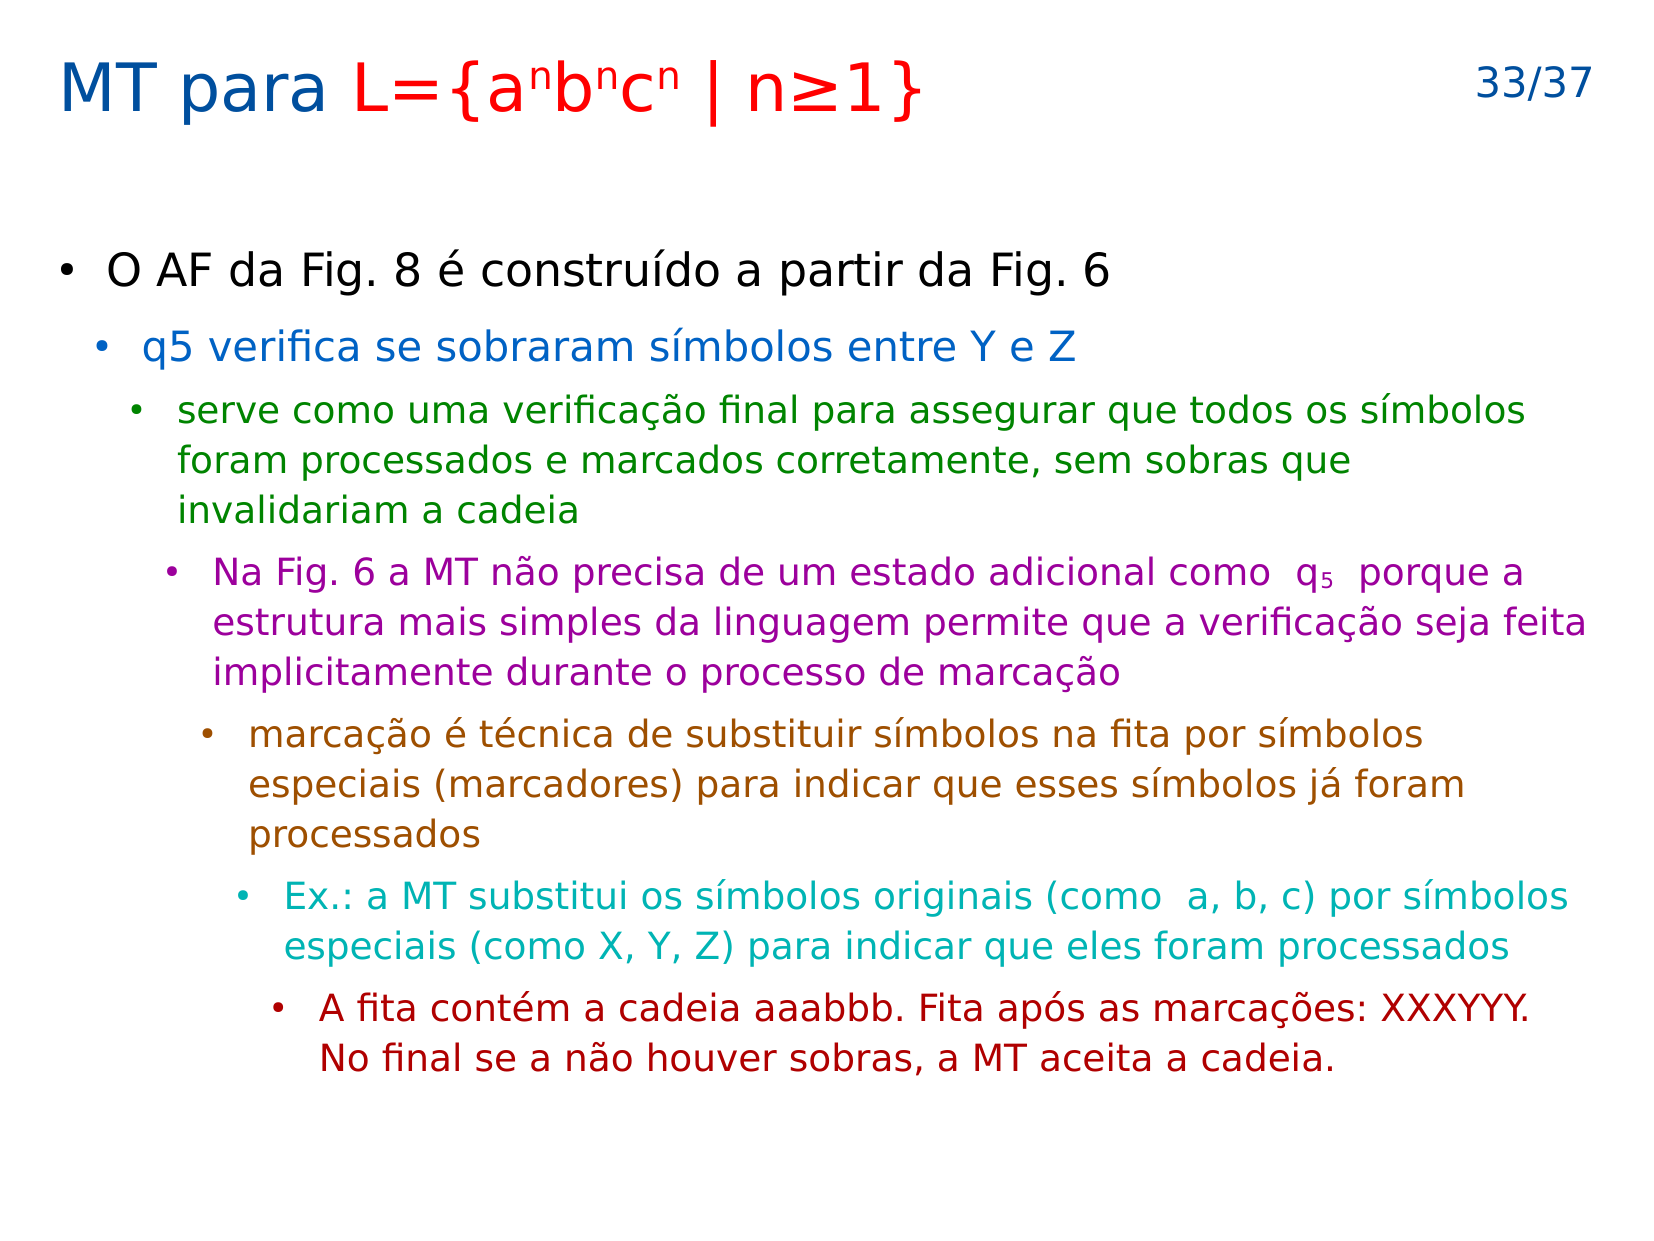

# MT para L={anbncn | n≥1}
33
O AF da Fig. 8 é construído a partir da Fig. 6
q5 verifica se sobraram símbolos entre Y e Z
serve como uma verificação final para assegurar que todos os símbolos foram processados e marcados corretamente, sem sobras que invalidariam a cadeia
Na Fig. 6 a MT não precisa de um estado adicional como q5 porque a estrutura mais simples da linguagem permite que a verificação seja feita implicitamente durante o processo de marcação
marcação é técnica de substituir símbolos na fita por símbolos especiais (marcadores) para indicar que esses símbolos já foram processados
Ex.: a MT substitui os símbolos originais (como a, b, c) por símbolos especiais (como X, Y, Z) para indicar que eles foram processados
A fita contém a cadeia aaabbb. Fita após as marcações: XXXYYY. No final se a não houver sobras, a MT aceita a cadeia.